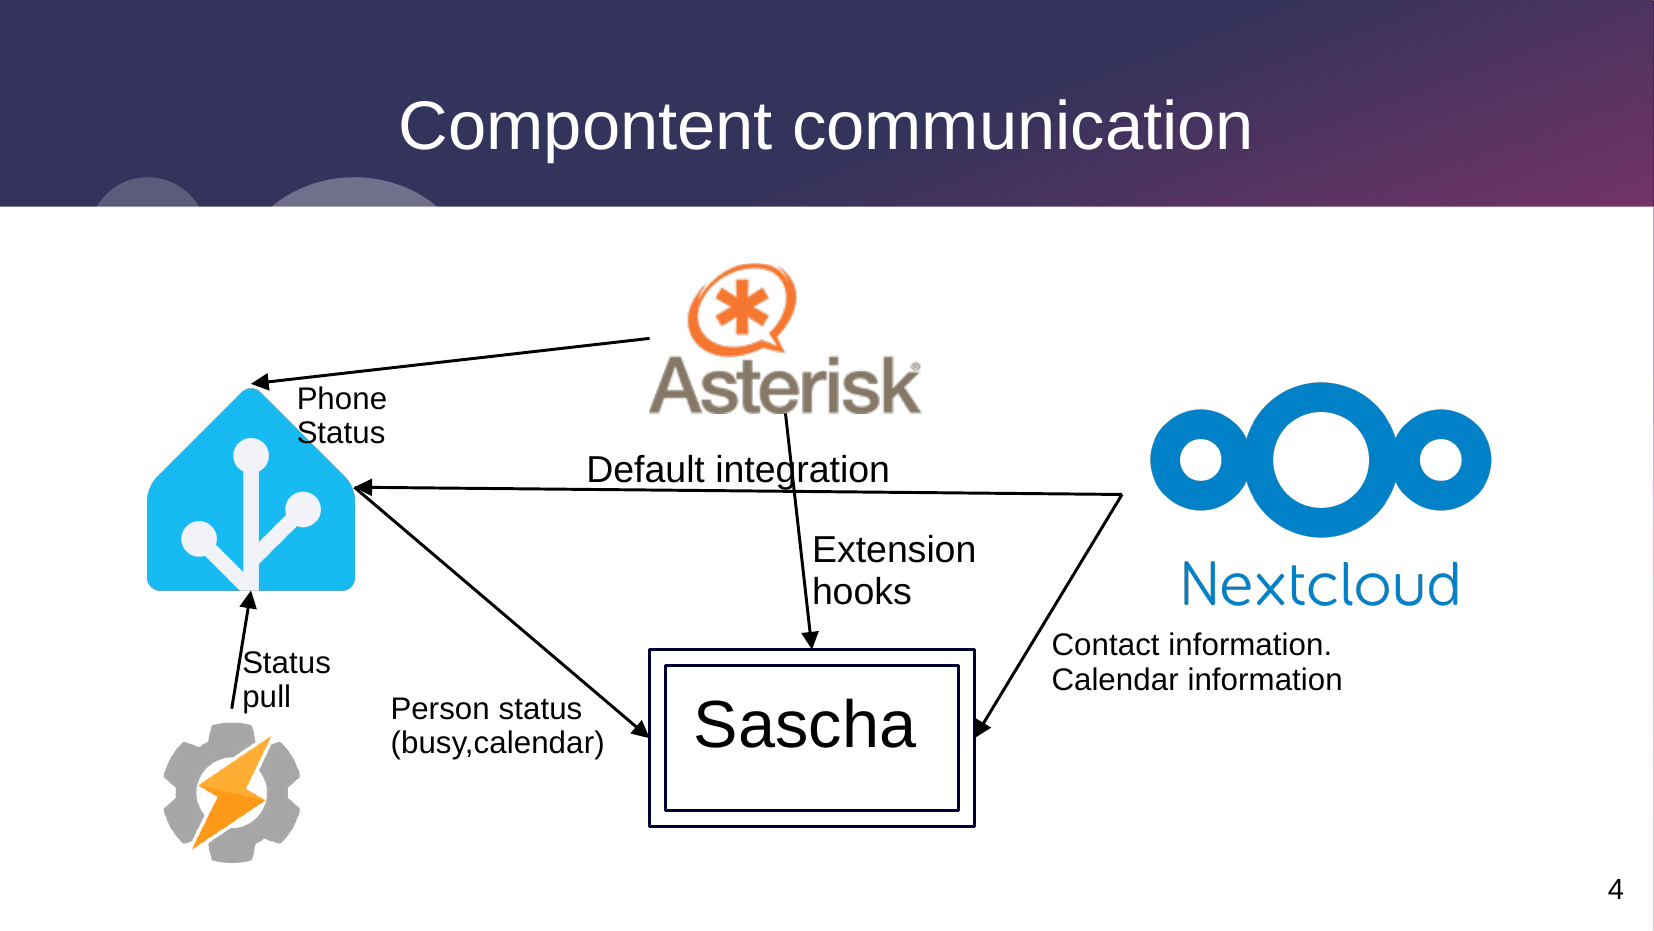

# Compontent communication
Phone
Status
Extension
hooks
 Status
pull
Contact information.
Calendar information
Sascha
Person status
(busy,calendar)